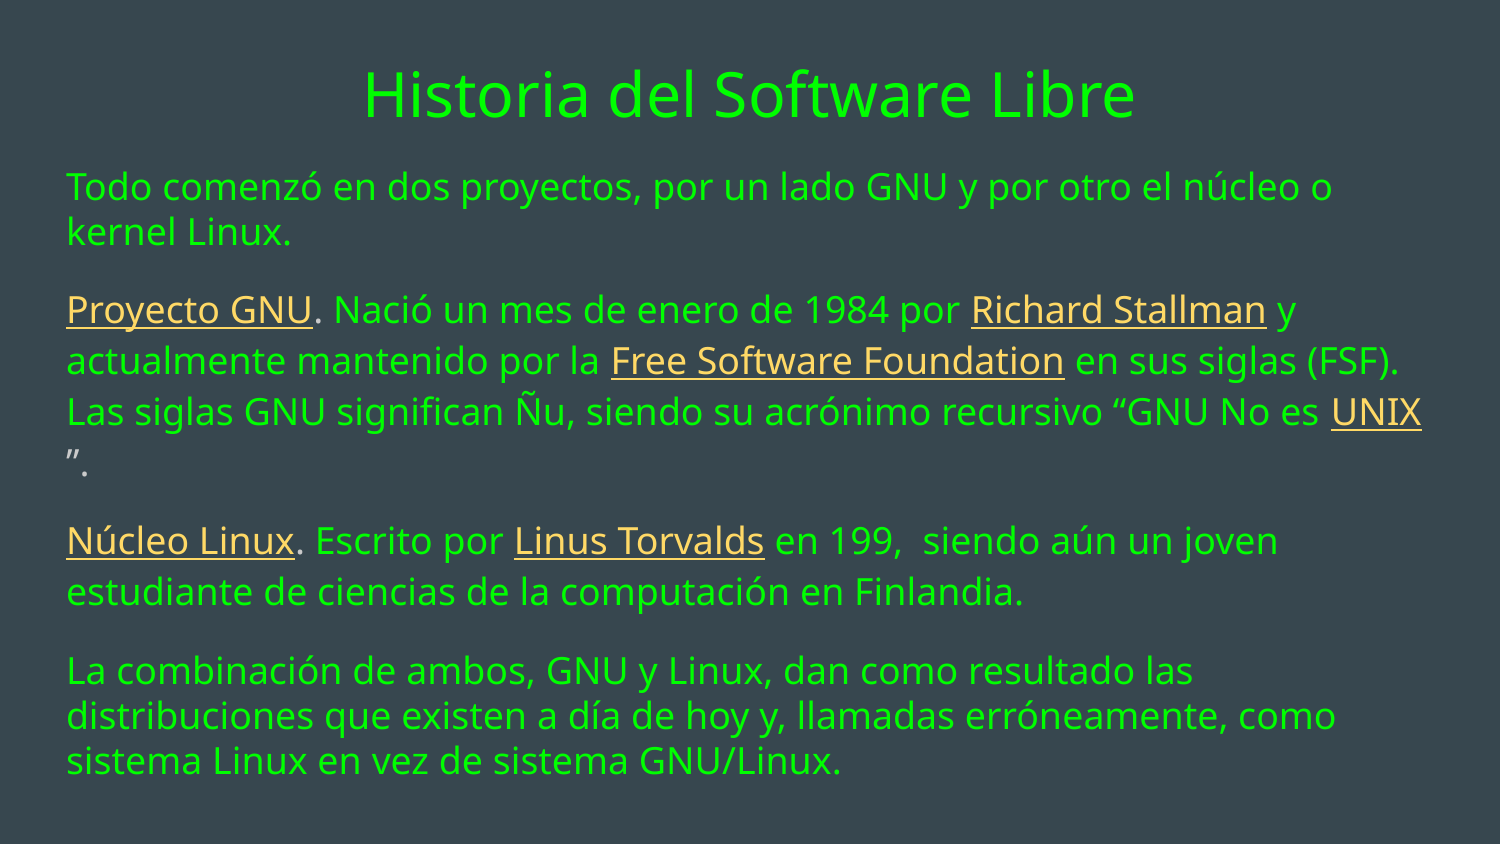

# Historia del Software Libre
Todo comenzó en dos proyectos, por un lado GNU y por otro el núcleo o kernel Linux.
Proyecto GNU. Nació un mes de enero de 1984 por Richard Stallman y actualmente mantenido por la Free Software Foundation en sus siglas (FSF). Las siglas GNU significan Ñu, siendo su acrónimo recursivo “GNU No es UNIX”.
Núcleo Linux. Escrito por Linus Torvalds en 199, siendo aún un joven estudiante de ciencias de la computación en Finlandia.
La combinación de ambos, GNU y Linux, dan como resultado las distribuciones que existen a día de hoy y, llamadas erróneamente, como sistema Linux en vez de sistema GNU/Linux.